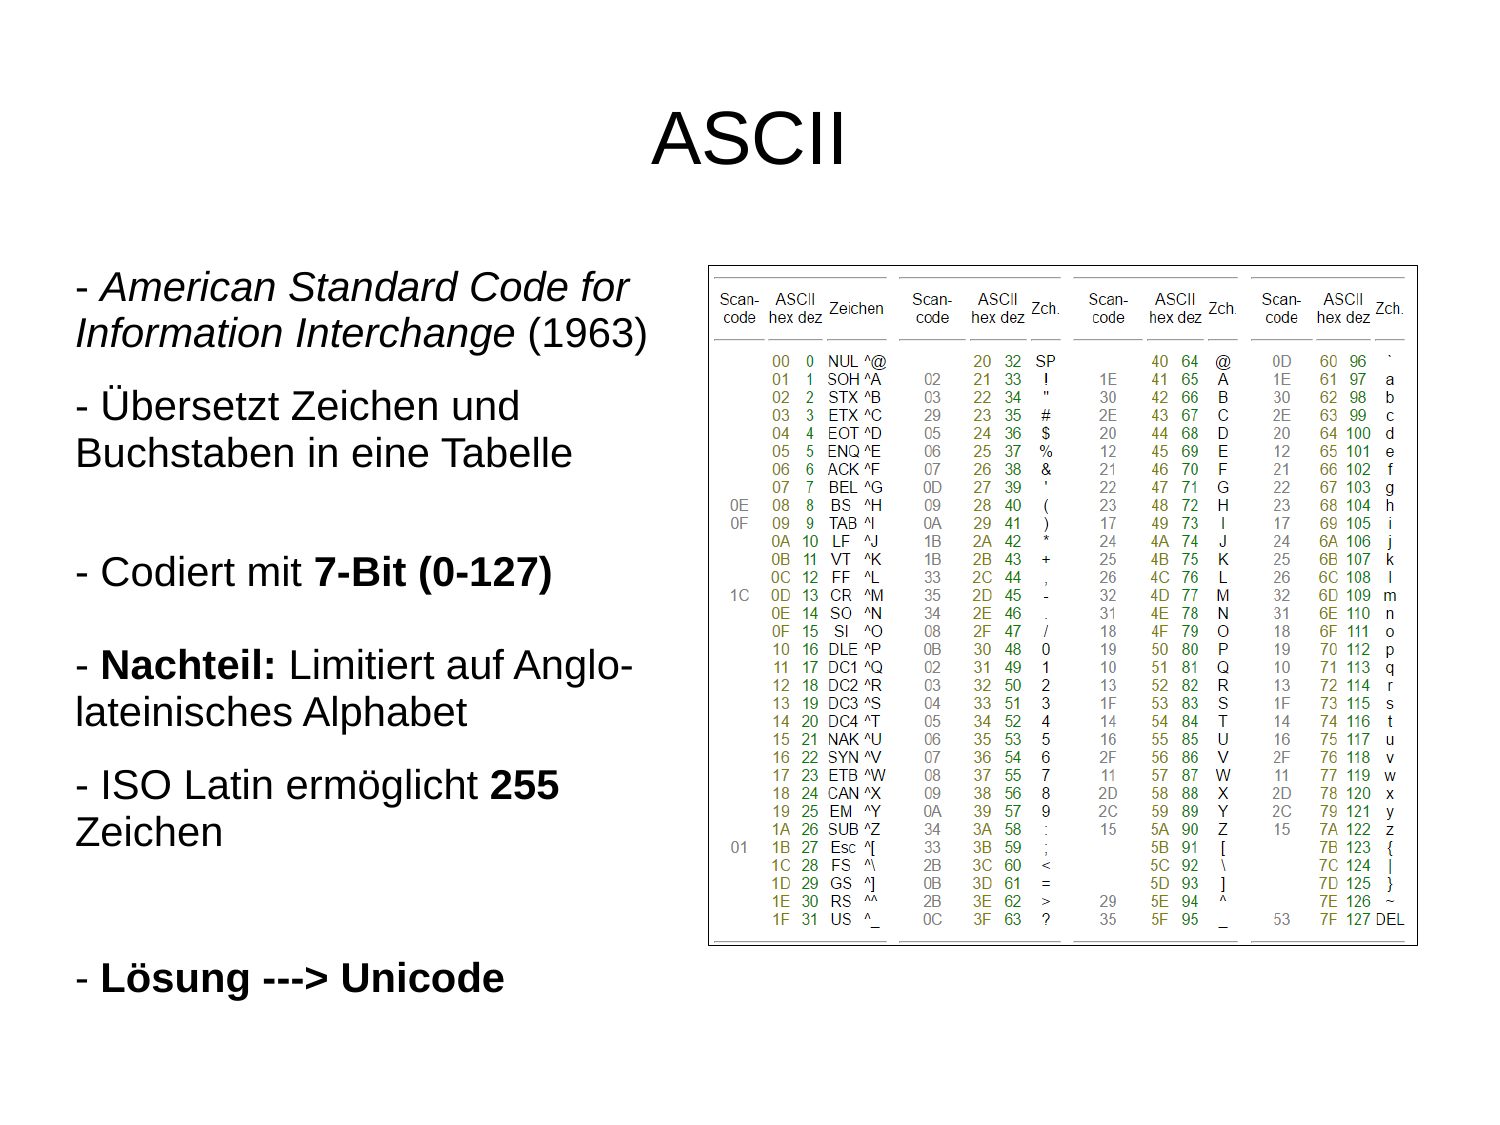

# ASCII
- American Standard Code for Information Interchange (1963)
- Übersetzt Zeichen und Buchstaben in eine Tabelle
- Codiert mit 7-Bit (0-127)
- Nachteil: Limitiert auf Anglo-lateinisches Alphabet
- ISO Latin ermöglicht 255 Zeichen
- Lösung ---> Unicode